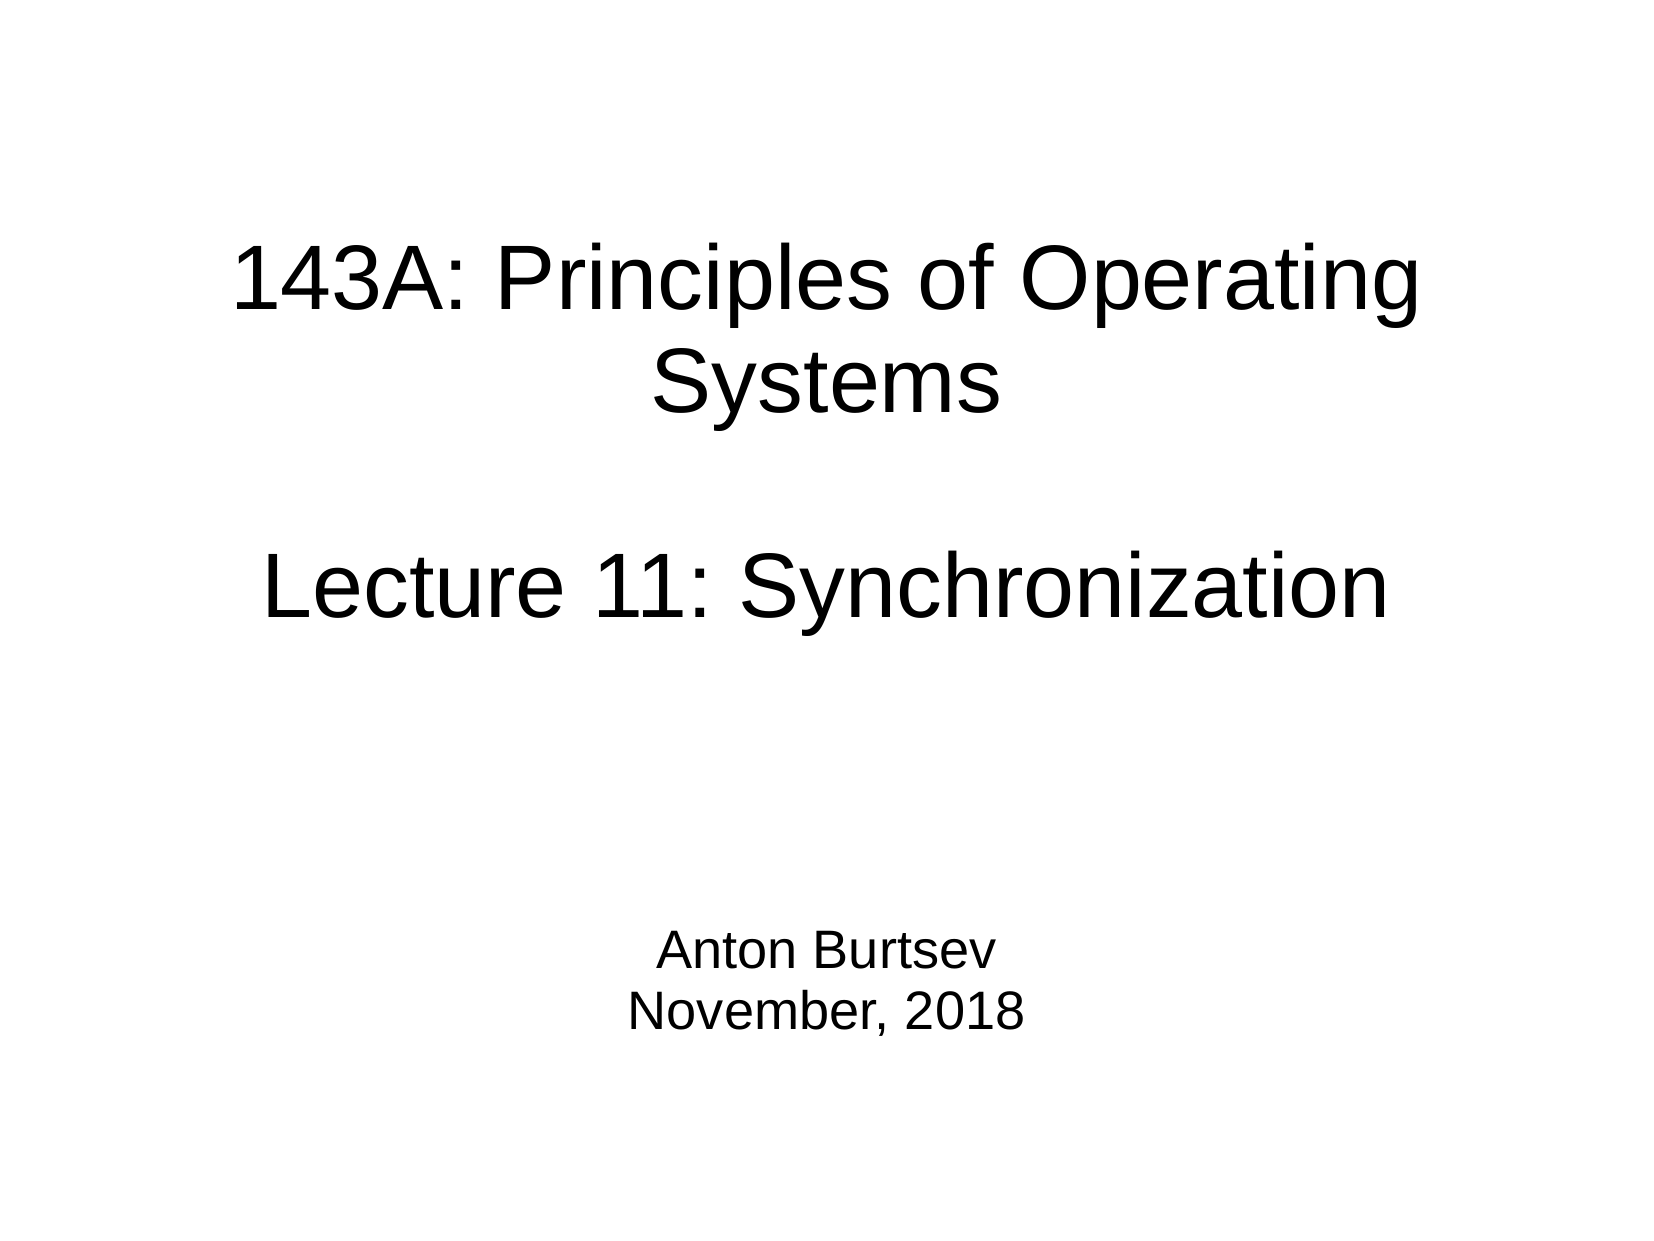

# 143A: Principles of Operating Systems Lecture 11: Synchronization
Anton Burtsev
November, 2018